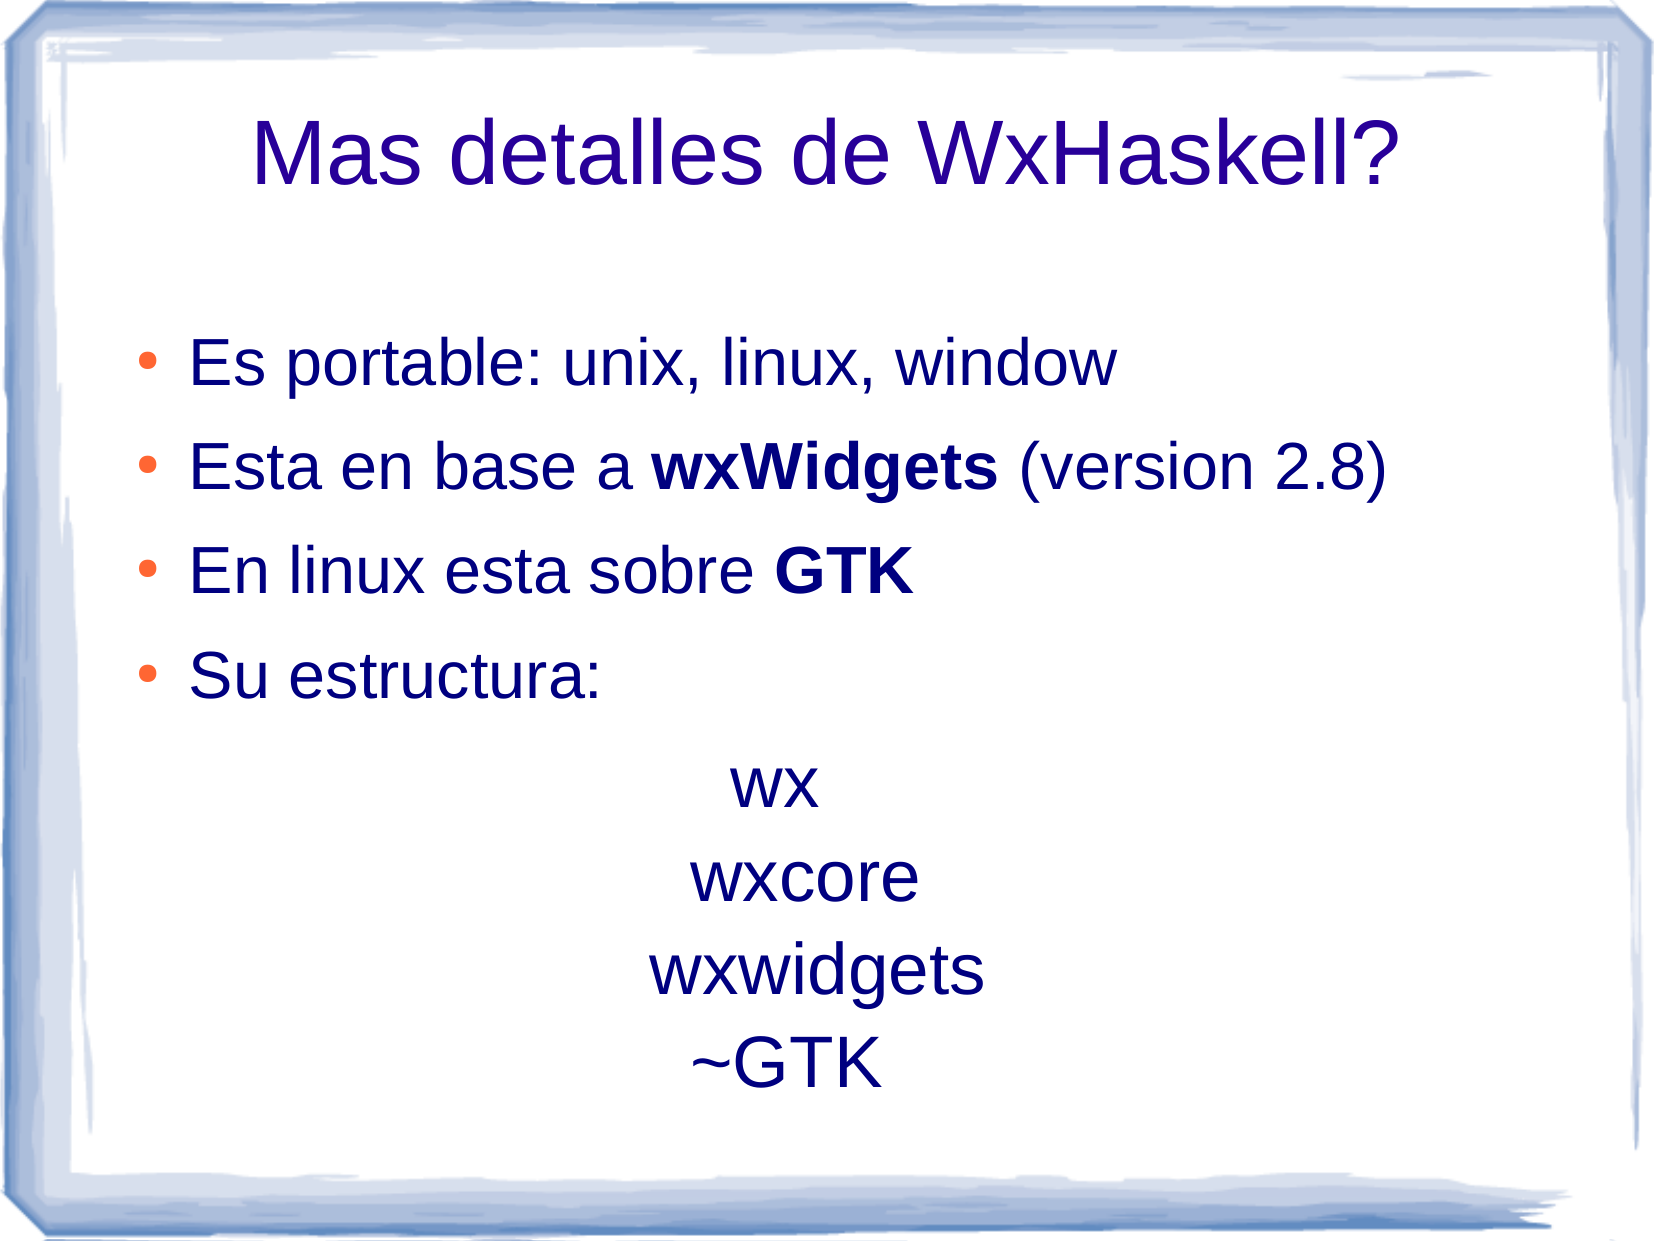

# Mas detalles de WxHaskell?
Es portable: unix, linux, window
Esta en base a wxWidgets (version 2.8)
En linux esta sobre GTK
Su estructura:
 wx
 wxcore
wxwidgets
 ~GTK